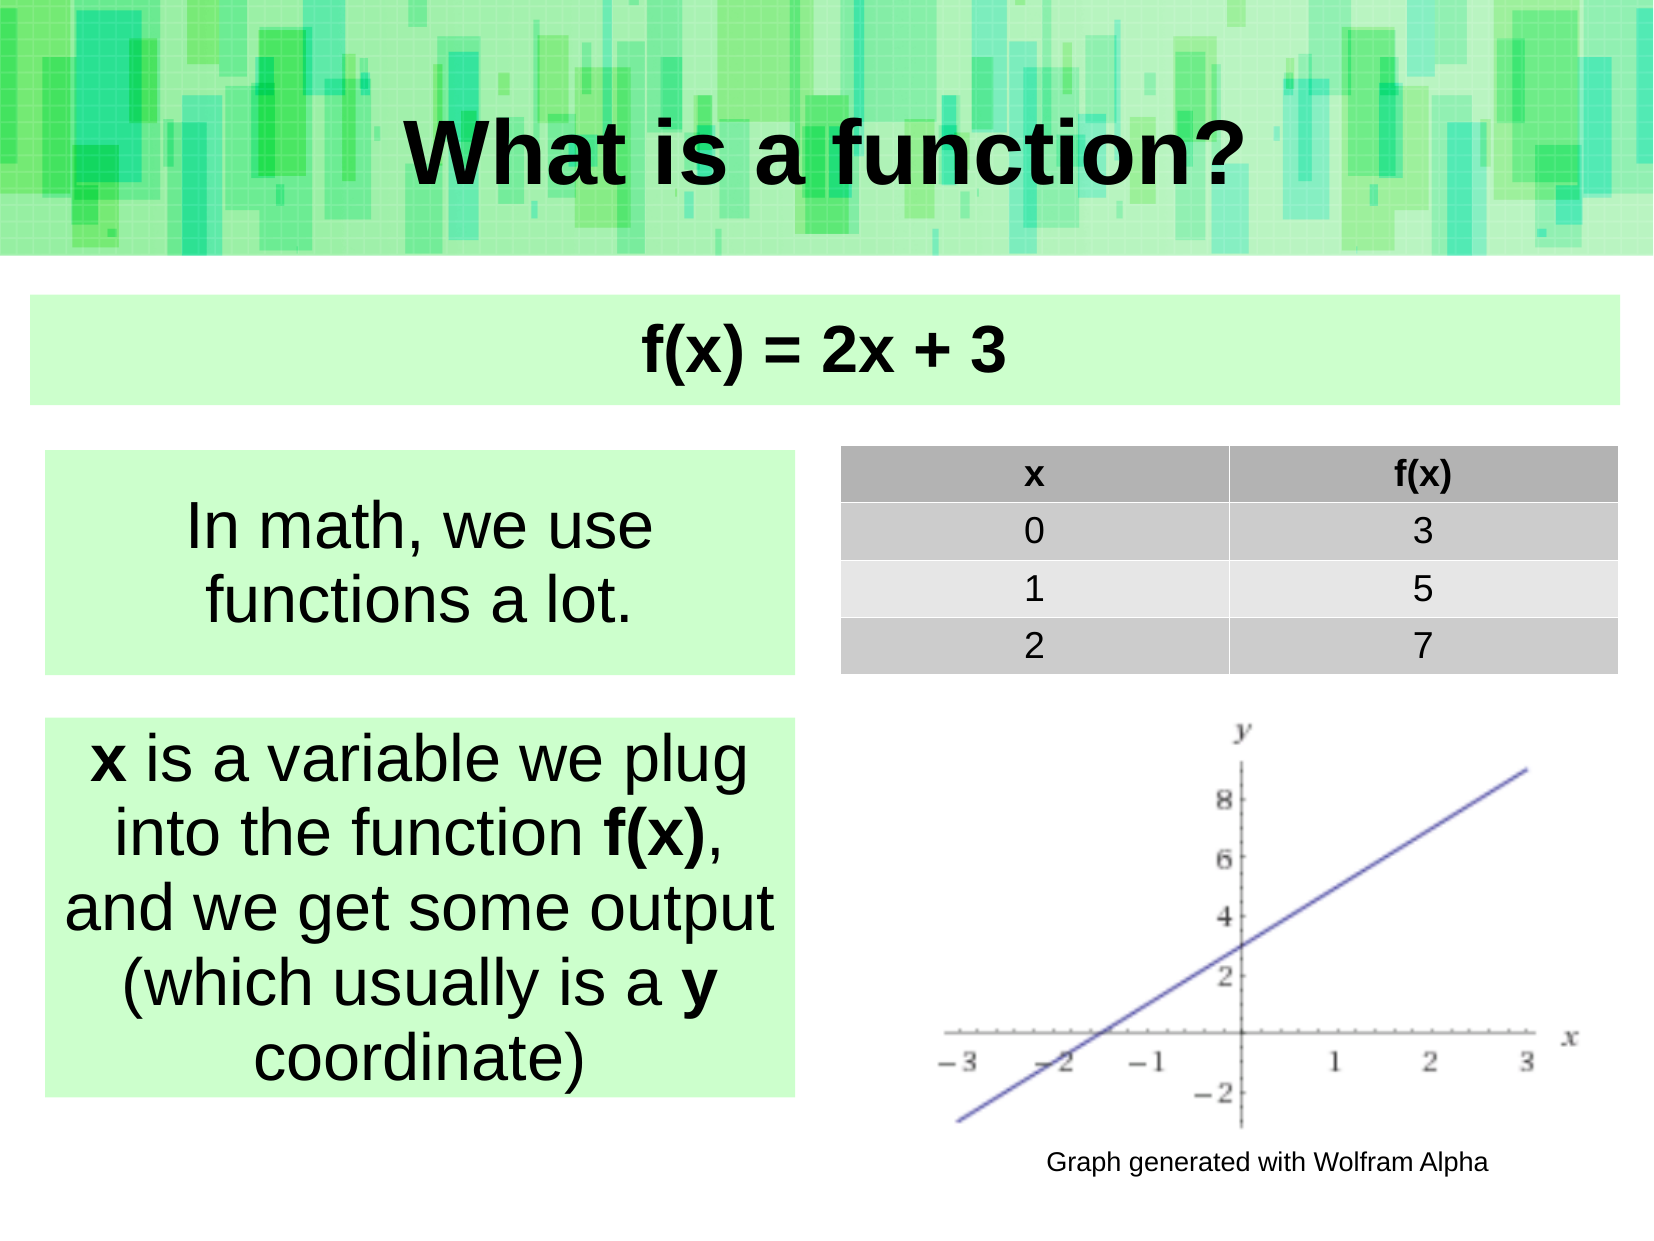

# What is a function?
f(x) = 2x + 3
| x | f(x) |
| --- | --- |
| 0 | 3 |
| 1 | 5 |
| 2 | 7 |
In math, we use functions a lot.
x is a variable we plug into the function f(x), and we get some output (which usually is a y coordinate)
Graph generated with Wolfram Alpha